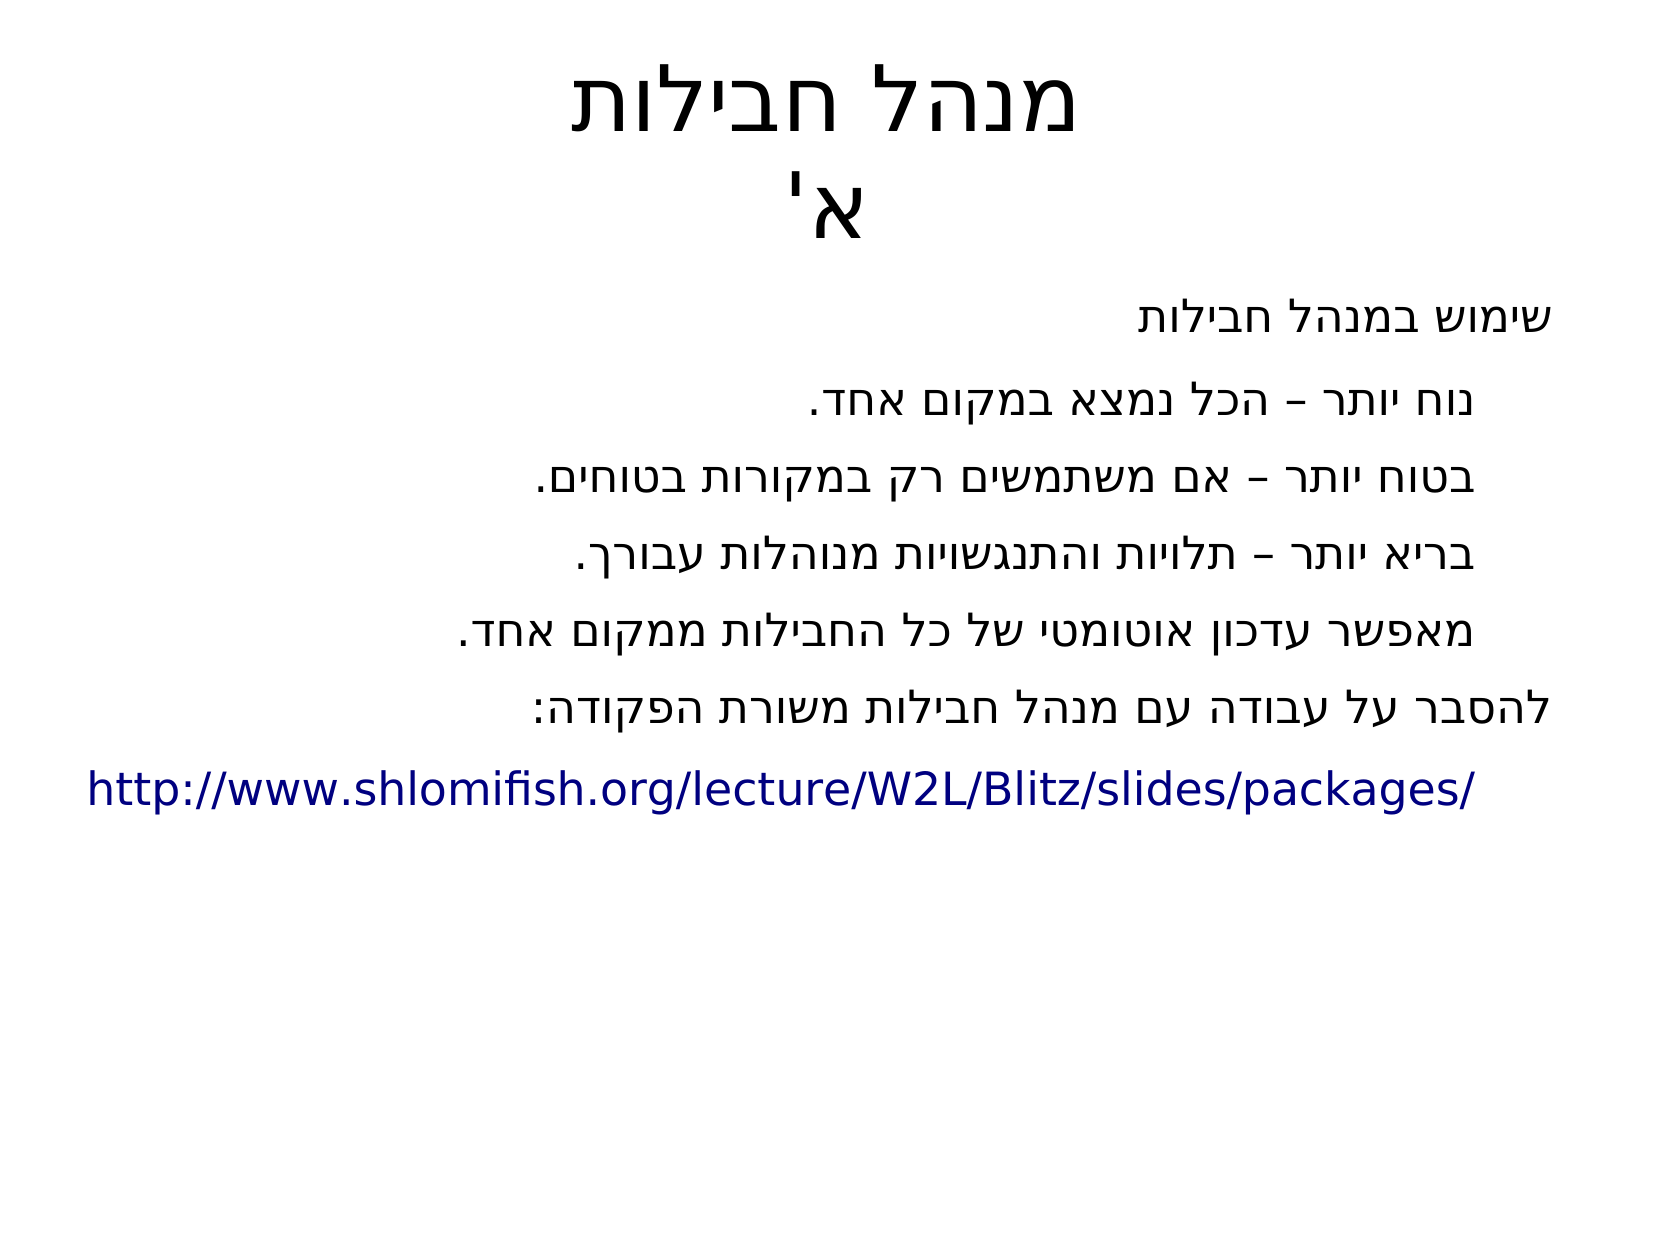

# מנהל חבילות א'
שימוש במנהל חבילות
נוח יותר – הכל נמצא במקום אחד.
בטוח יותר – אם משתמשים רק במקורות בטוחים.
בריא יותר – תלויות והתנגשויות מנוהלות עבורך.
מאפשר עדכון אוטומטי של כל החבילות ממקום אחד.
להסבר על עבודה עם מנהל חבילות משורת הפקודה:
http://www.shlomifish.org/lecture/W2L/Blitz/slides/packages/